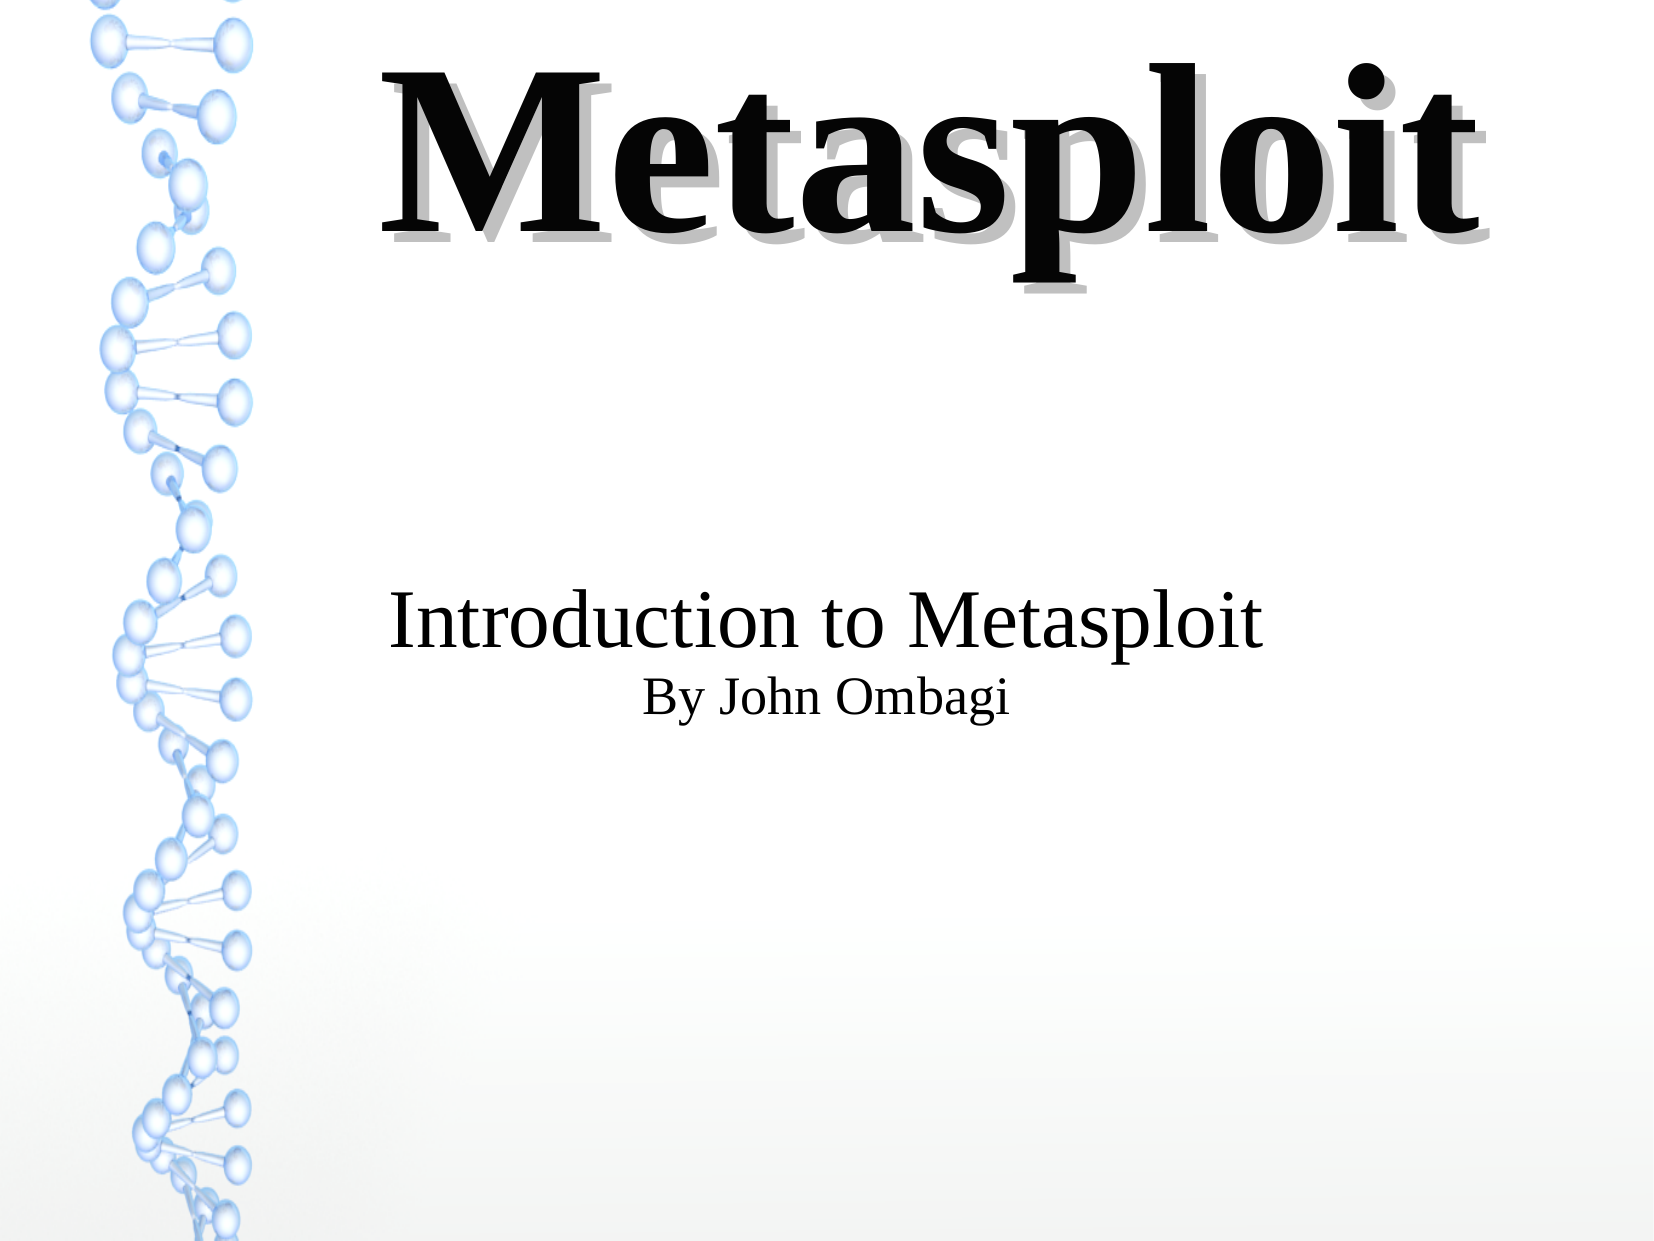

# Metasploit
Introduction to Metasploit
By John Ombagi